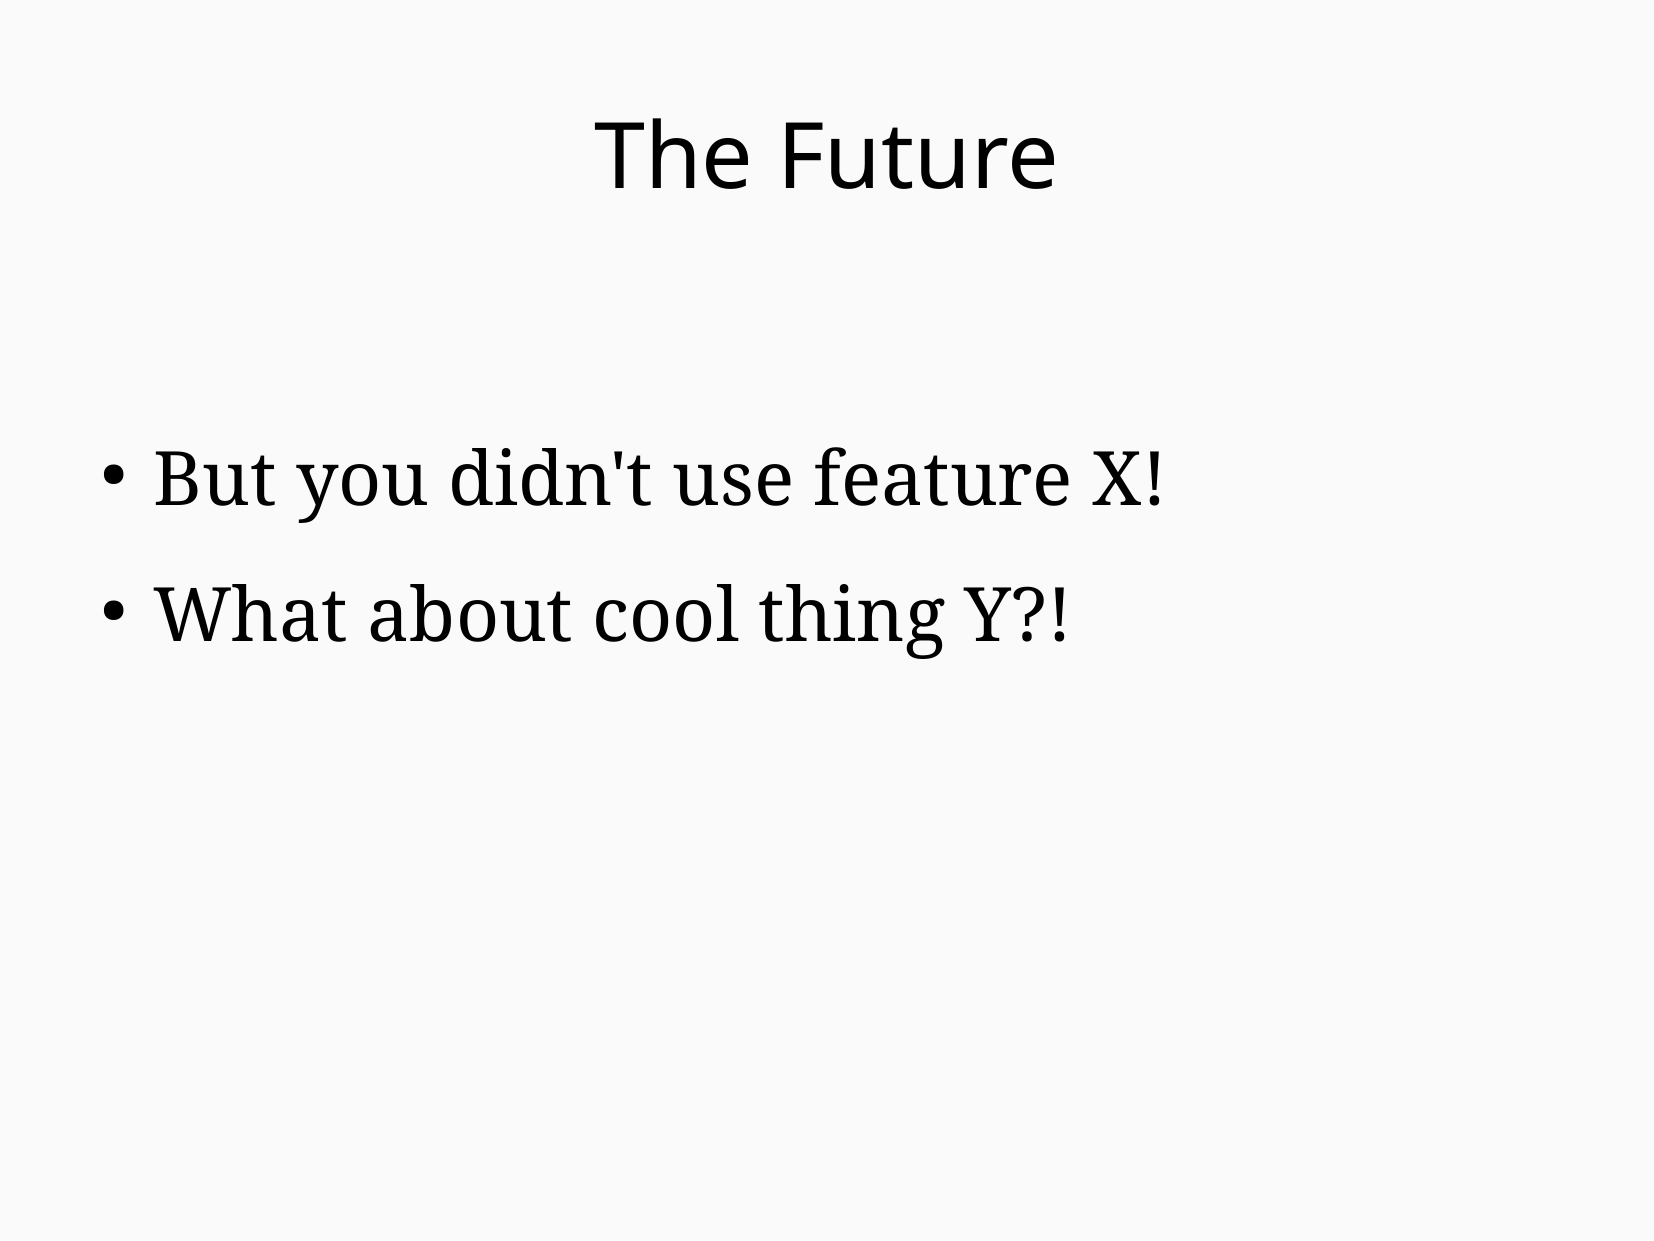

# The Future
But you didn't use feature X!
What about cool thing Y?!